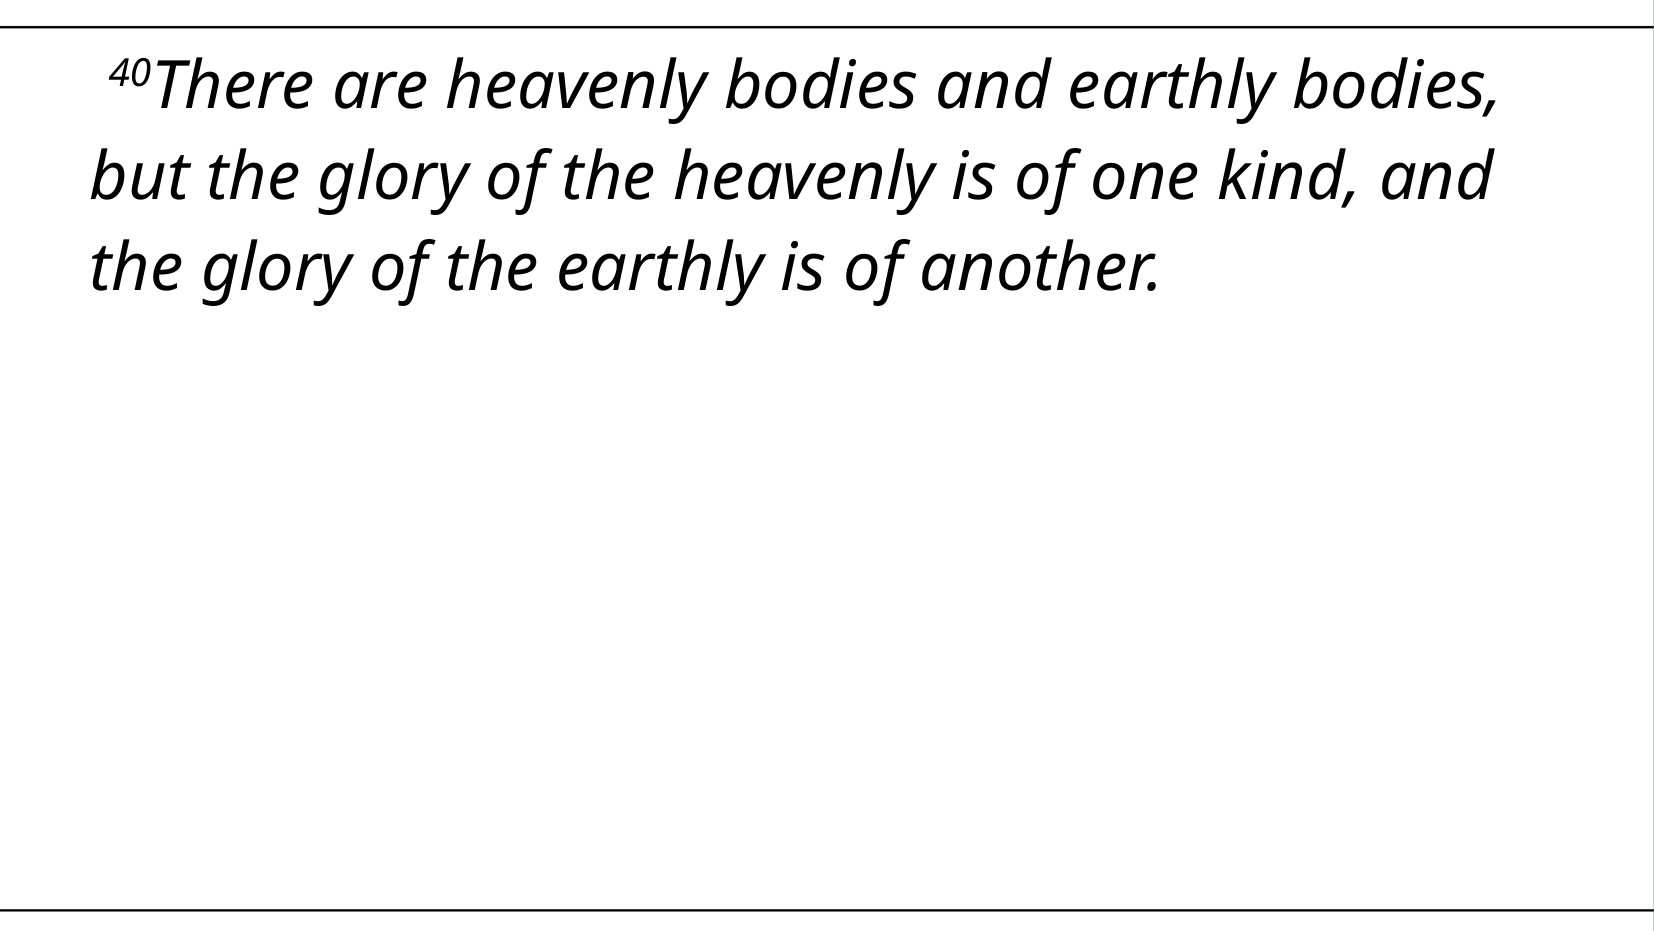

40There are heavenly bodies and earthly bodies, but the glory of the heavenly is of one kind, and the glory of the earthly is of another.